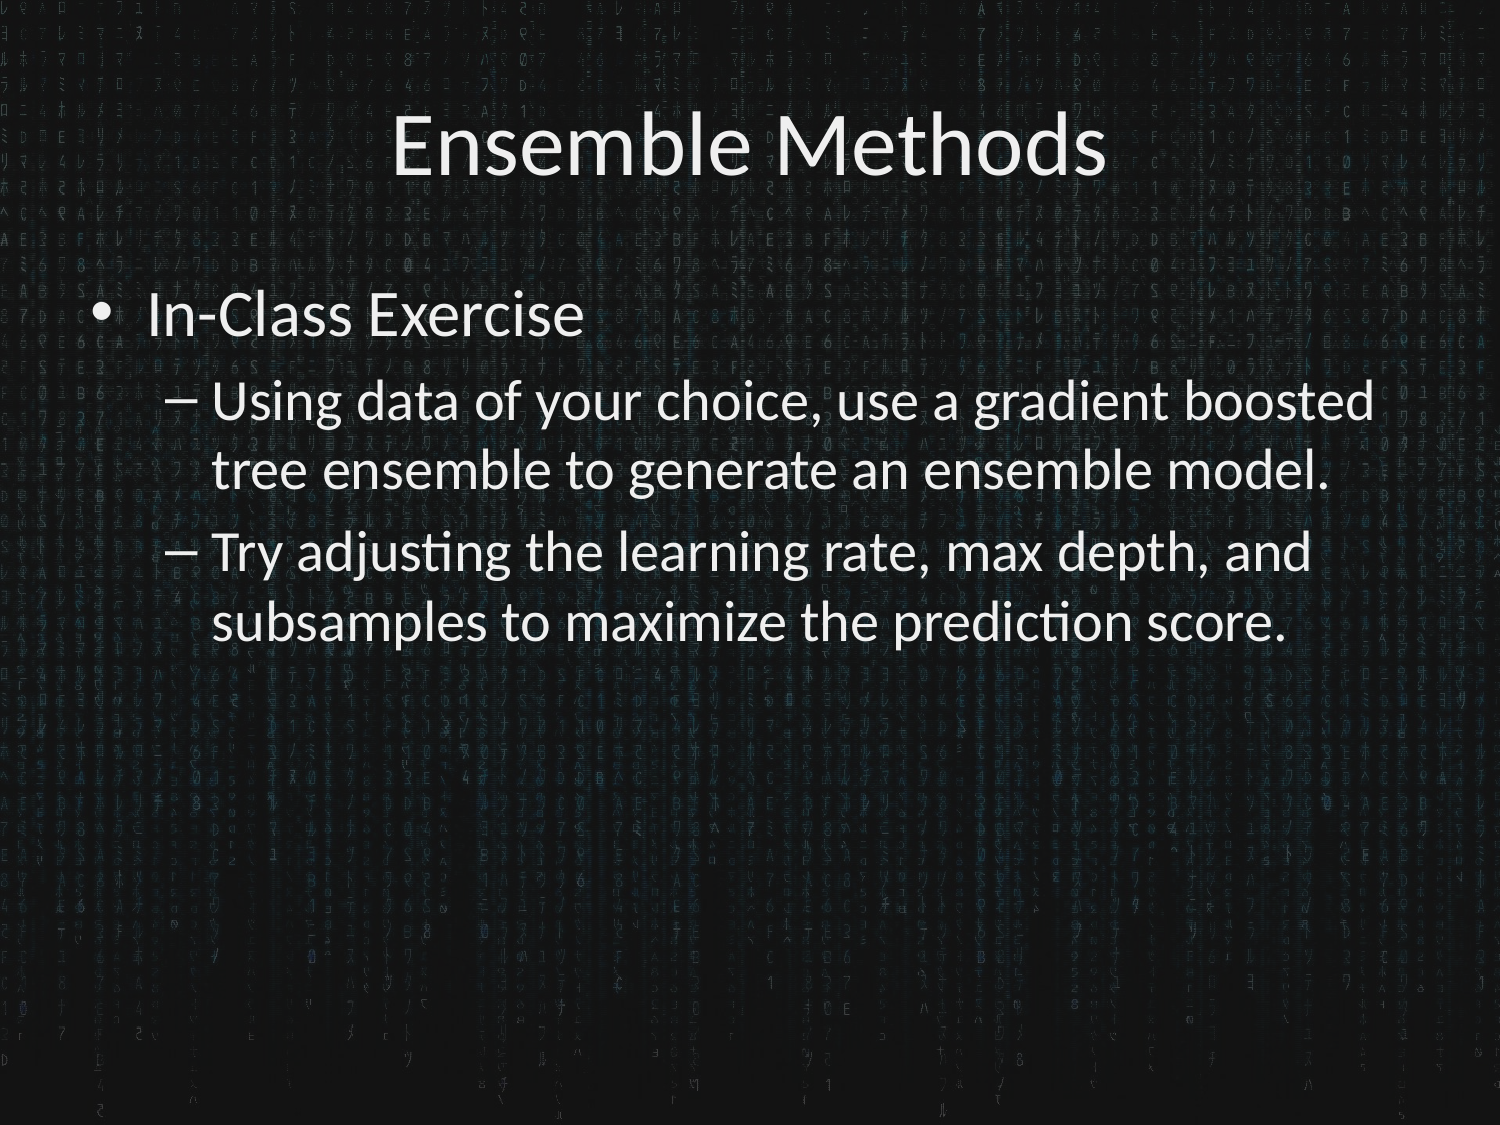

# Ensemble Methods
In-Class Exercise
Using data of your choice, use a gradient boosted tree ensemble to generate an ensemble model.
Try adjusting the learning rate, max depth, and subsamples to maximize the prediction score.